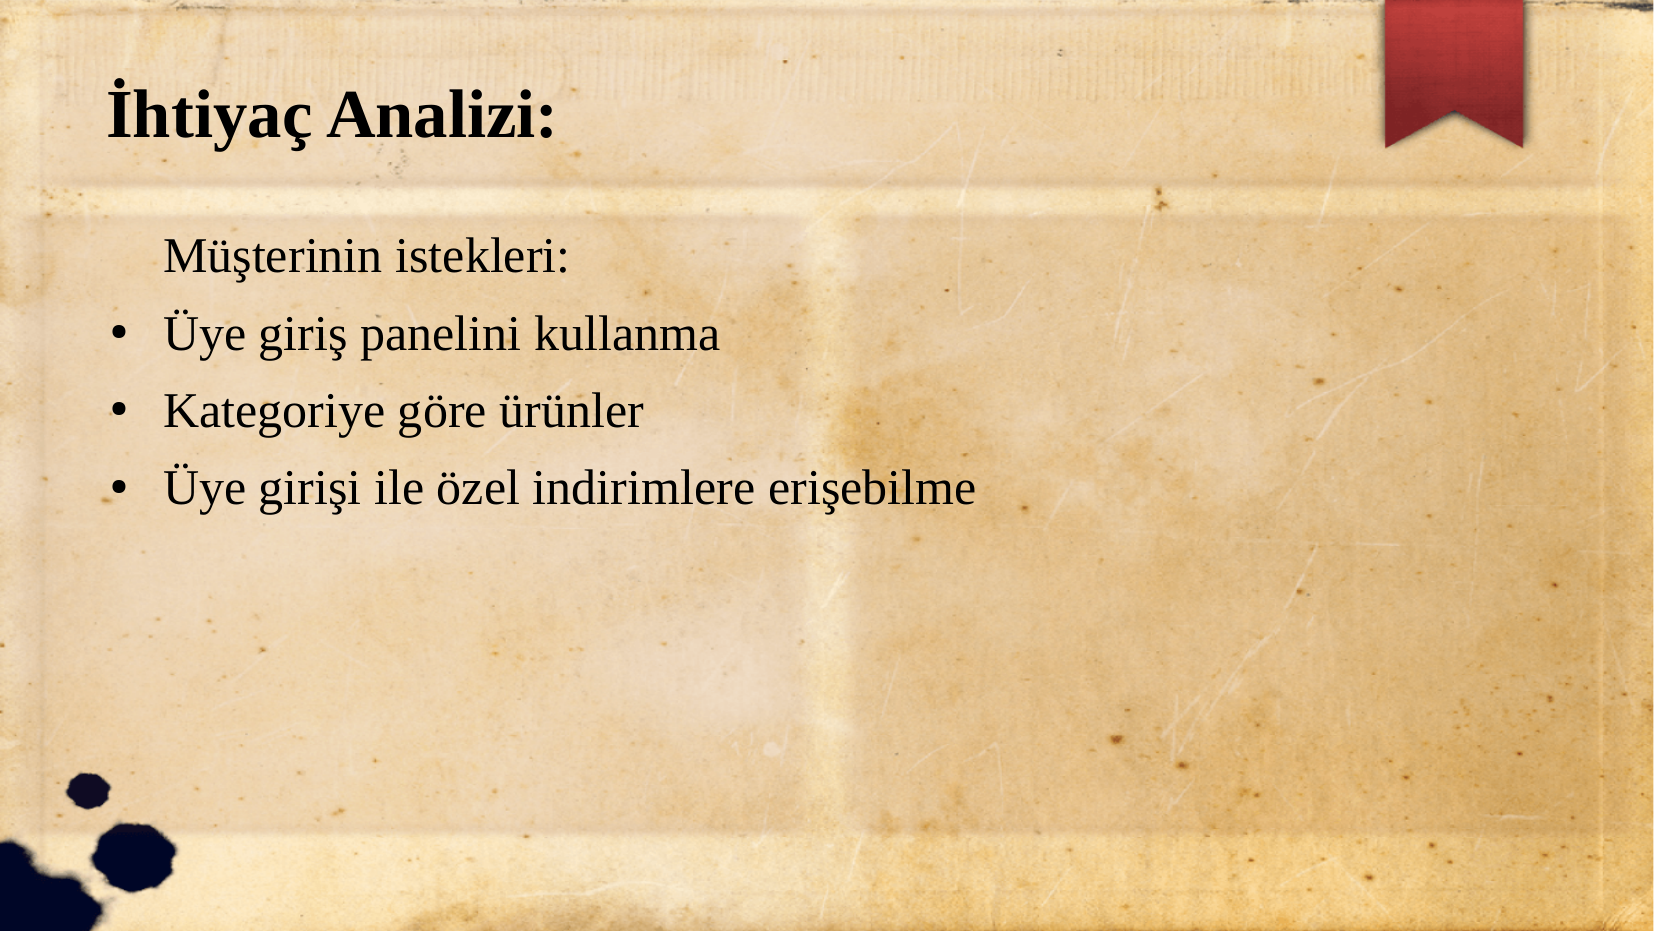

# İhtiyaç Analizi:
Müşterinin istekleri:
Üye giriş panelini kullanma
Kategoriye göre ürünler
Üye girişi ile özel indirimlere erişebilme